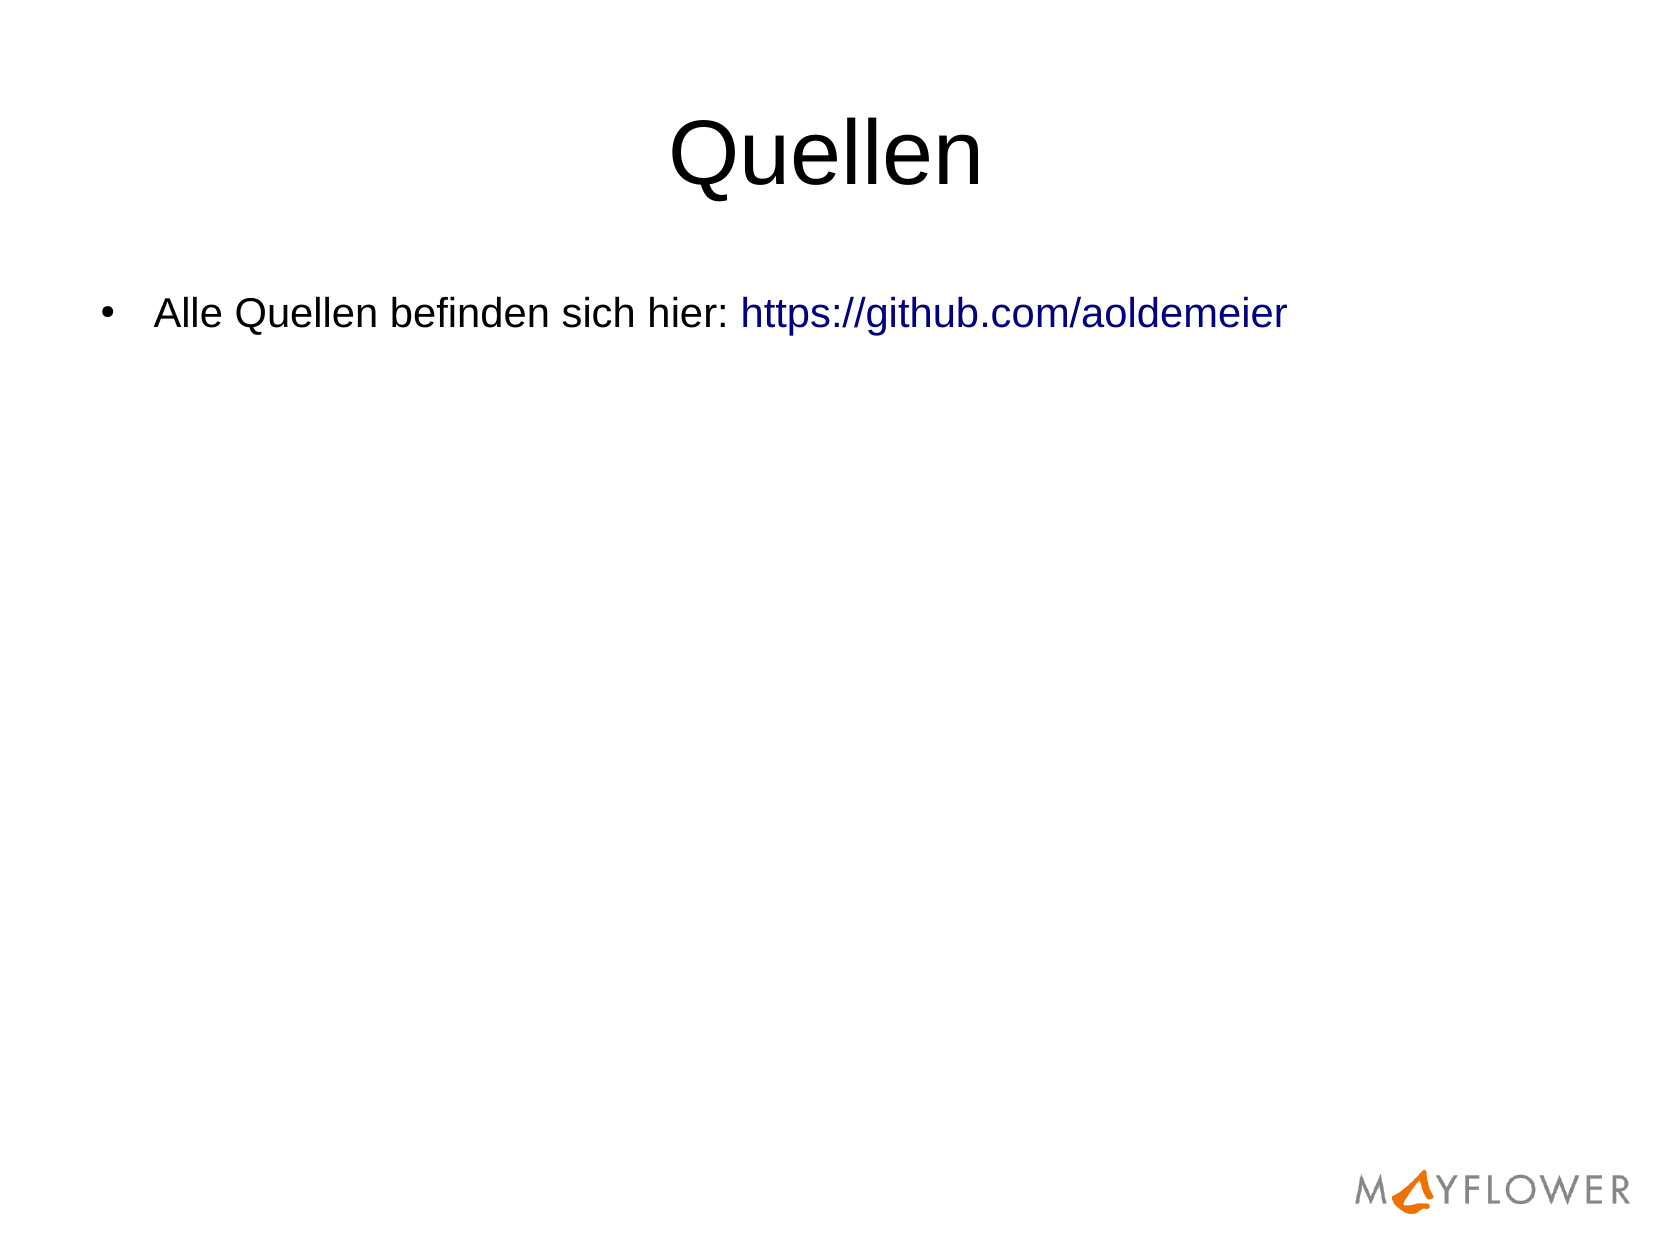

# Quellen
Alle Quellen befinden sich hier: https://github.com/aoldemeier